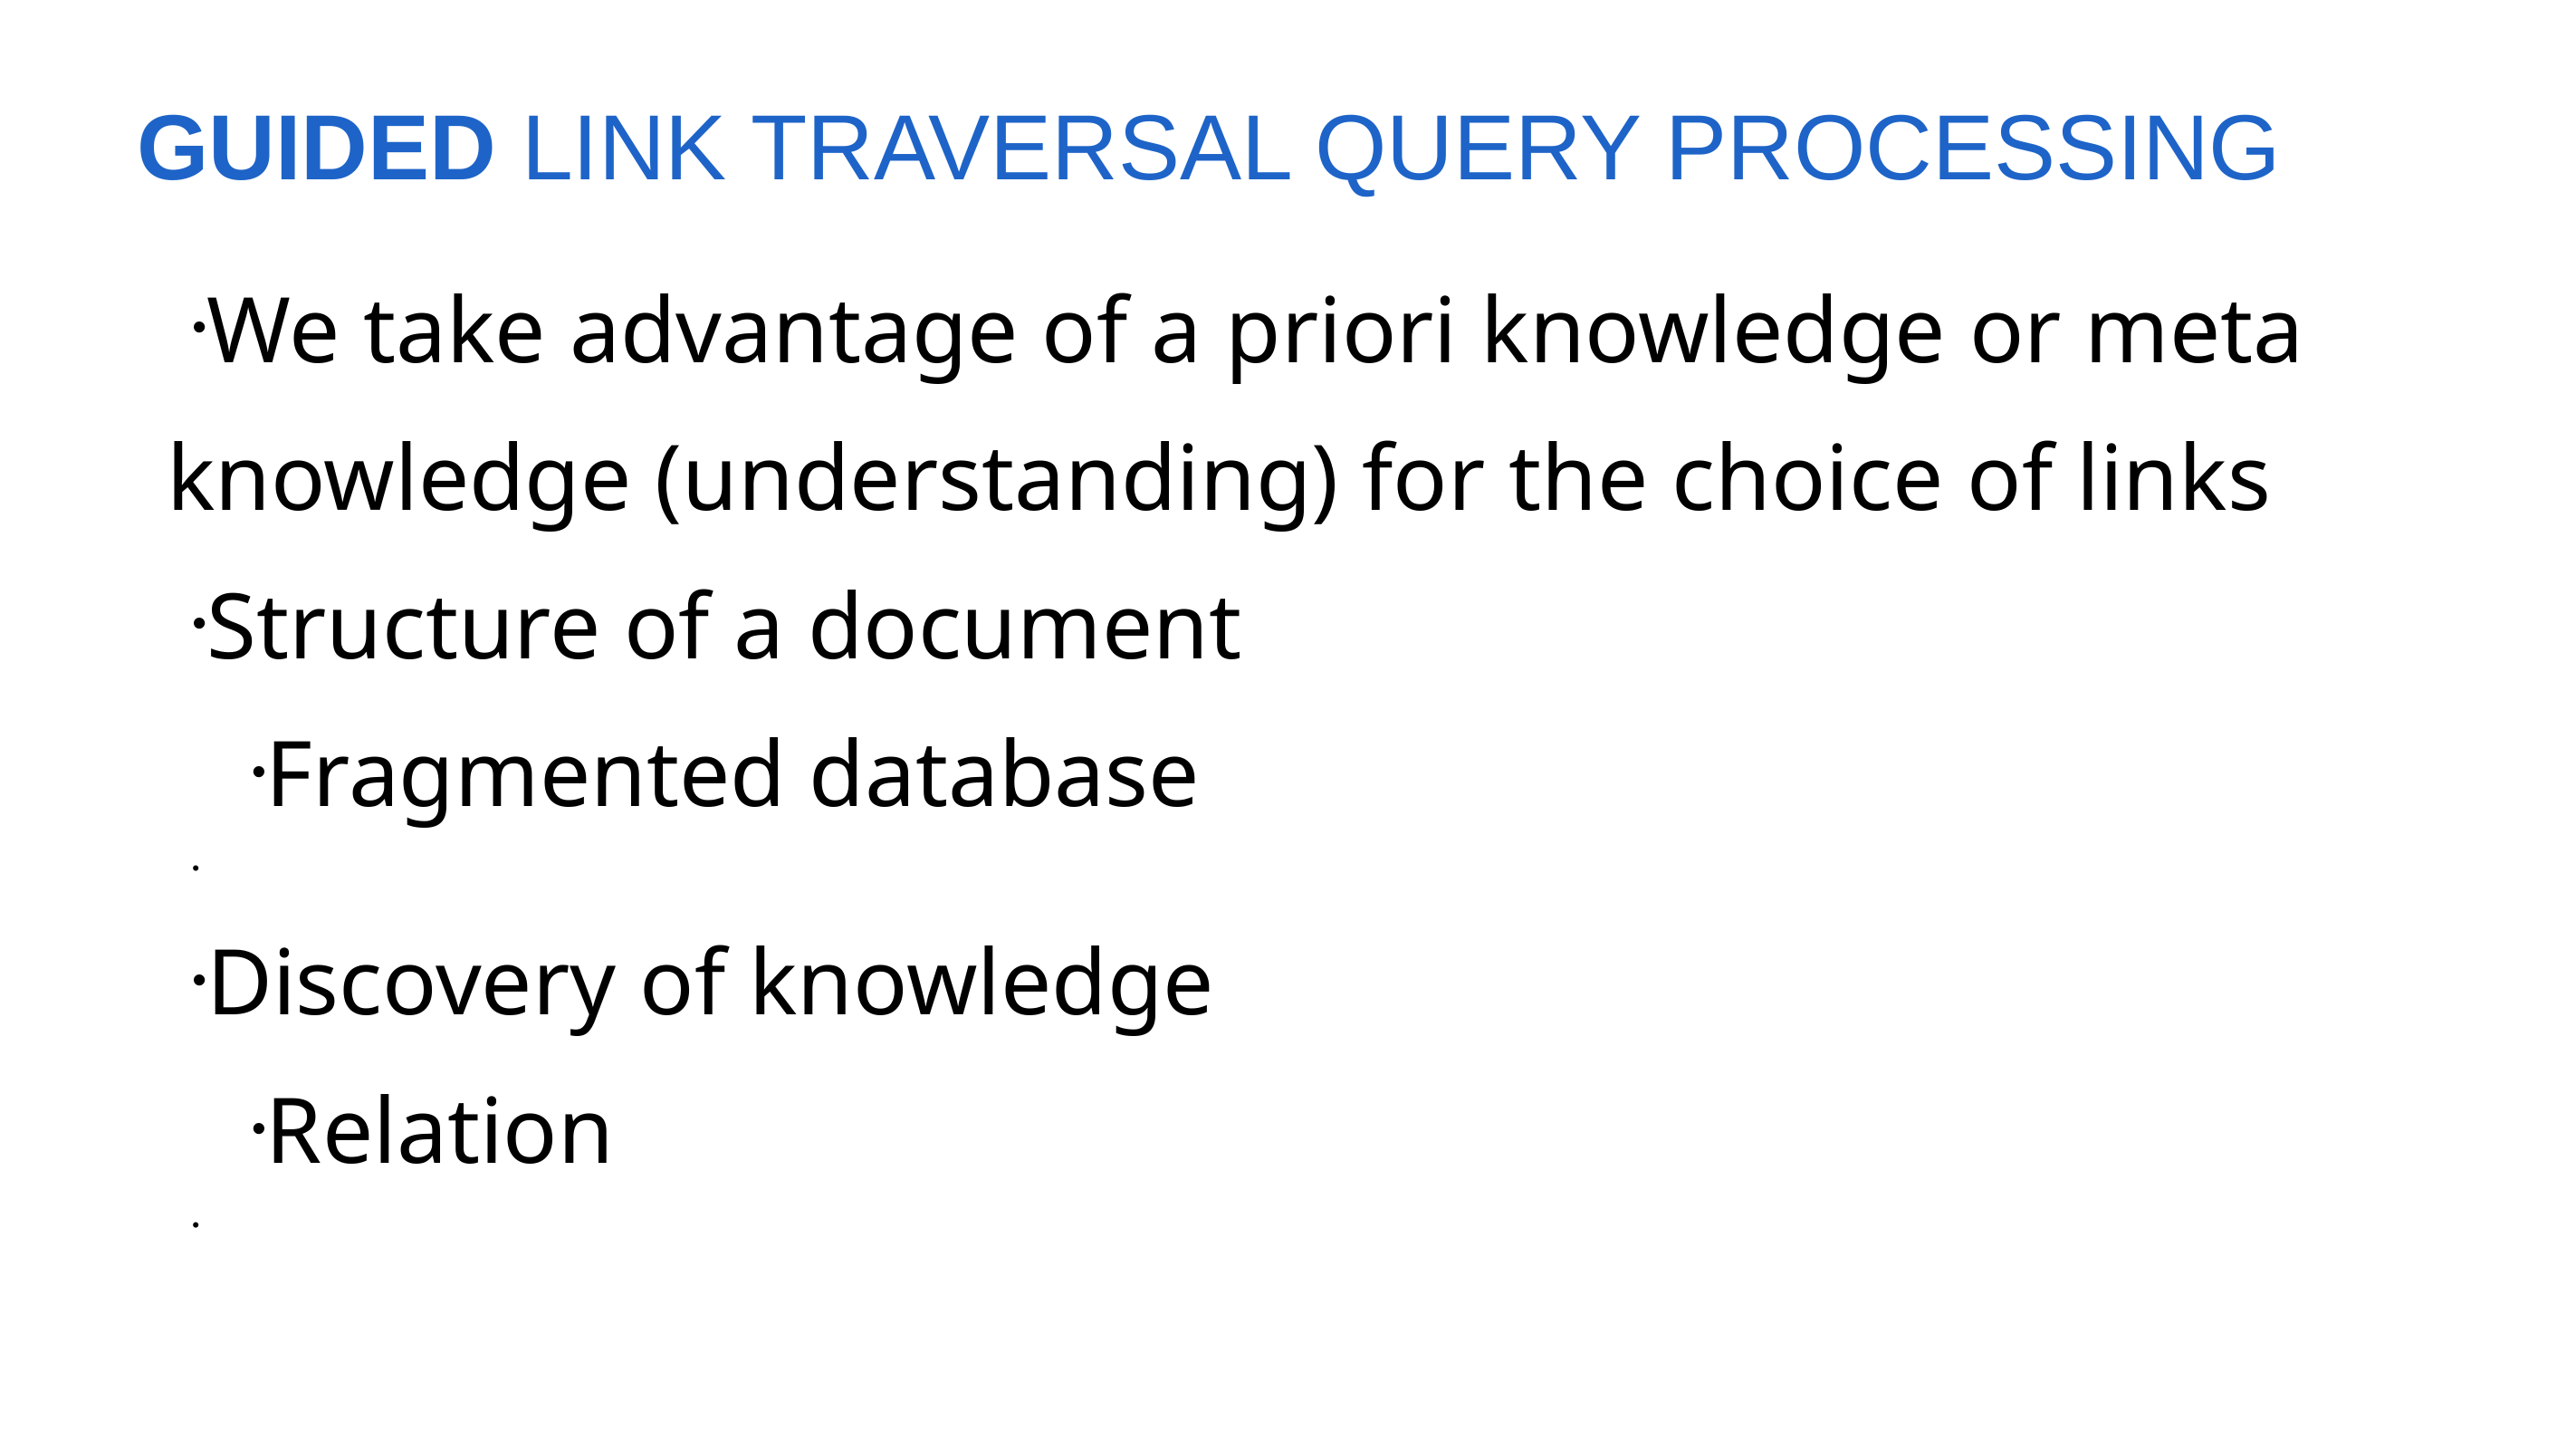

# GUIDED LINK TRAVERSAL QUERY PROCESSING
We take advantage of a priori knowledge or meta knowledge (understanding) for the choice of links
Structure of a document
Fragmented database
Discovery of knowledge
Relation